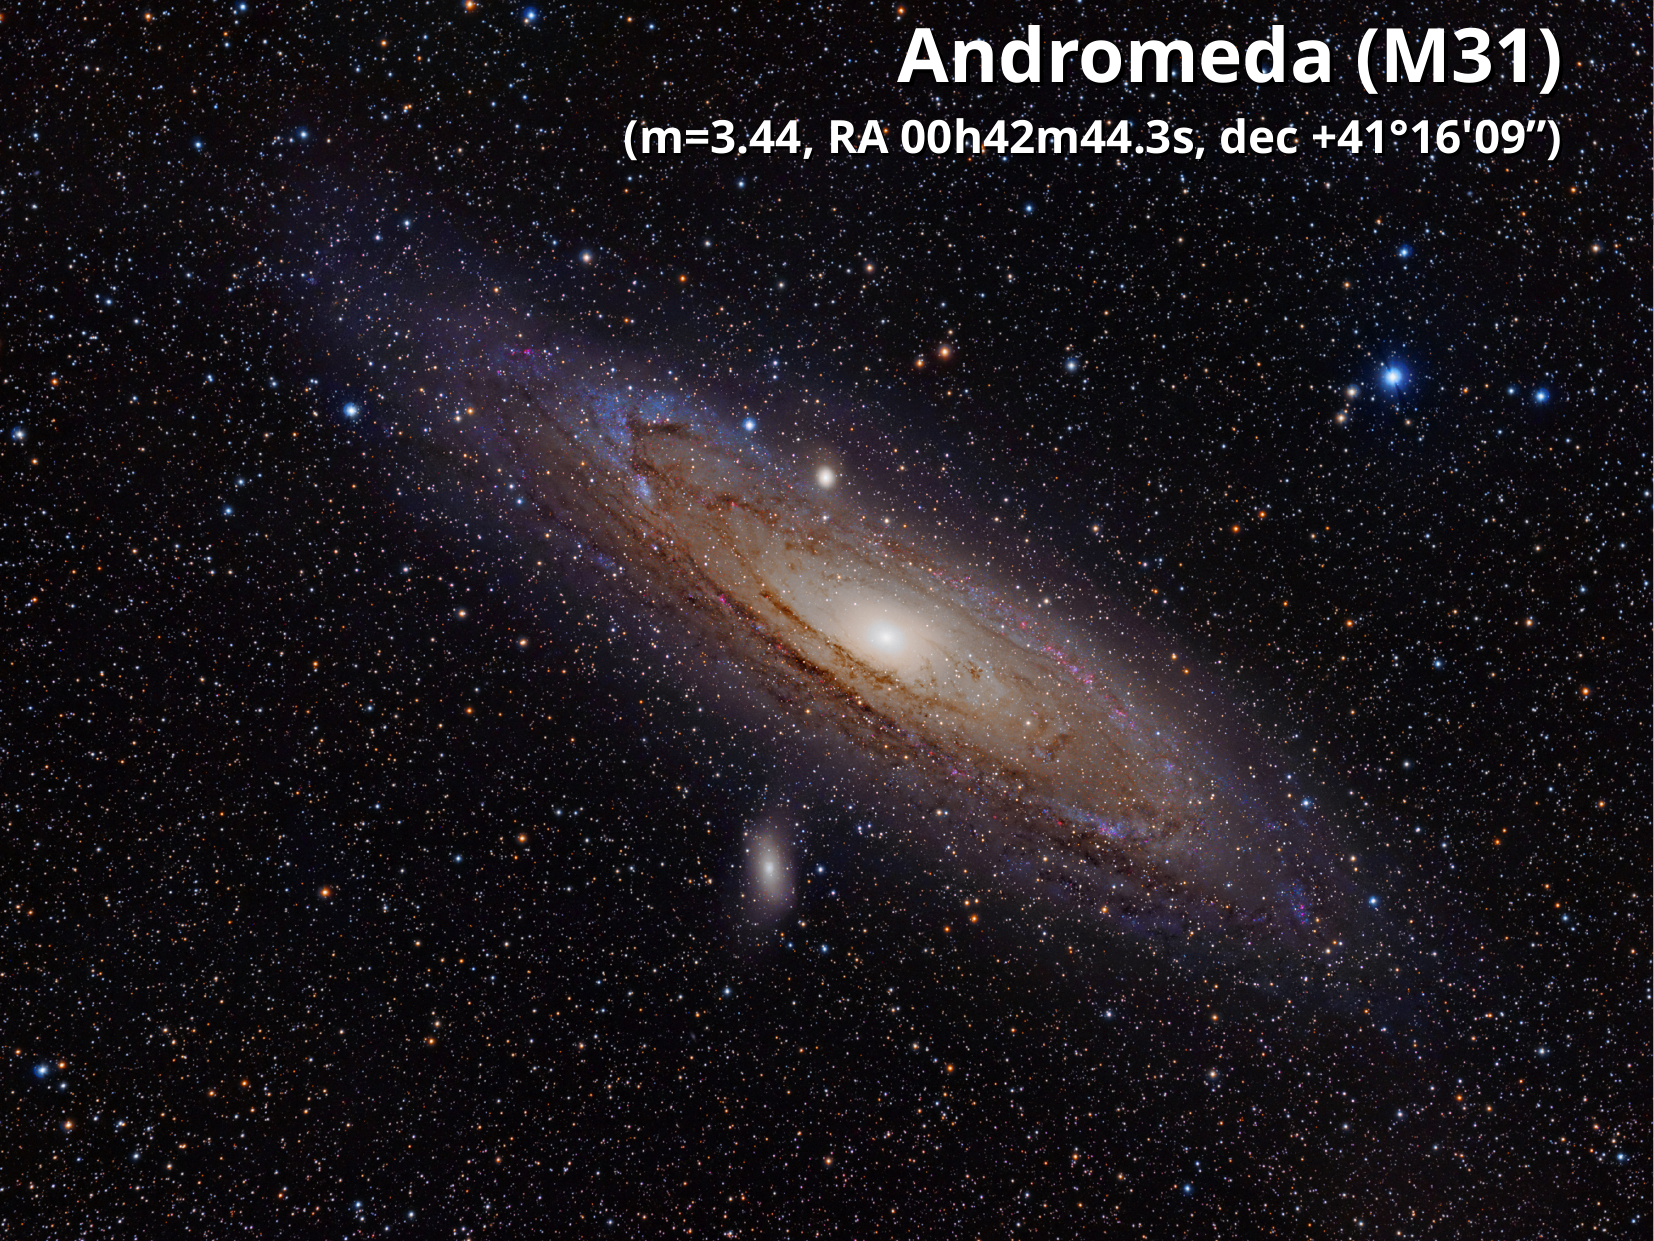

# Andromeda (M31) (m=3.44, RA 00h42m44.3s, dec +41°16'09”)
Nov 07, 2016
H. Asorey - IPAC 2016 - 13/16
56